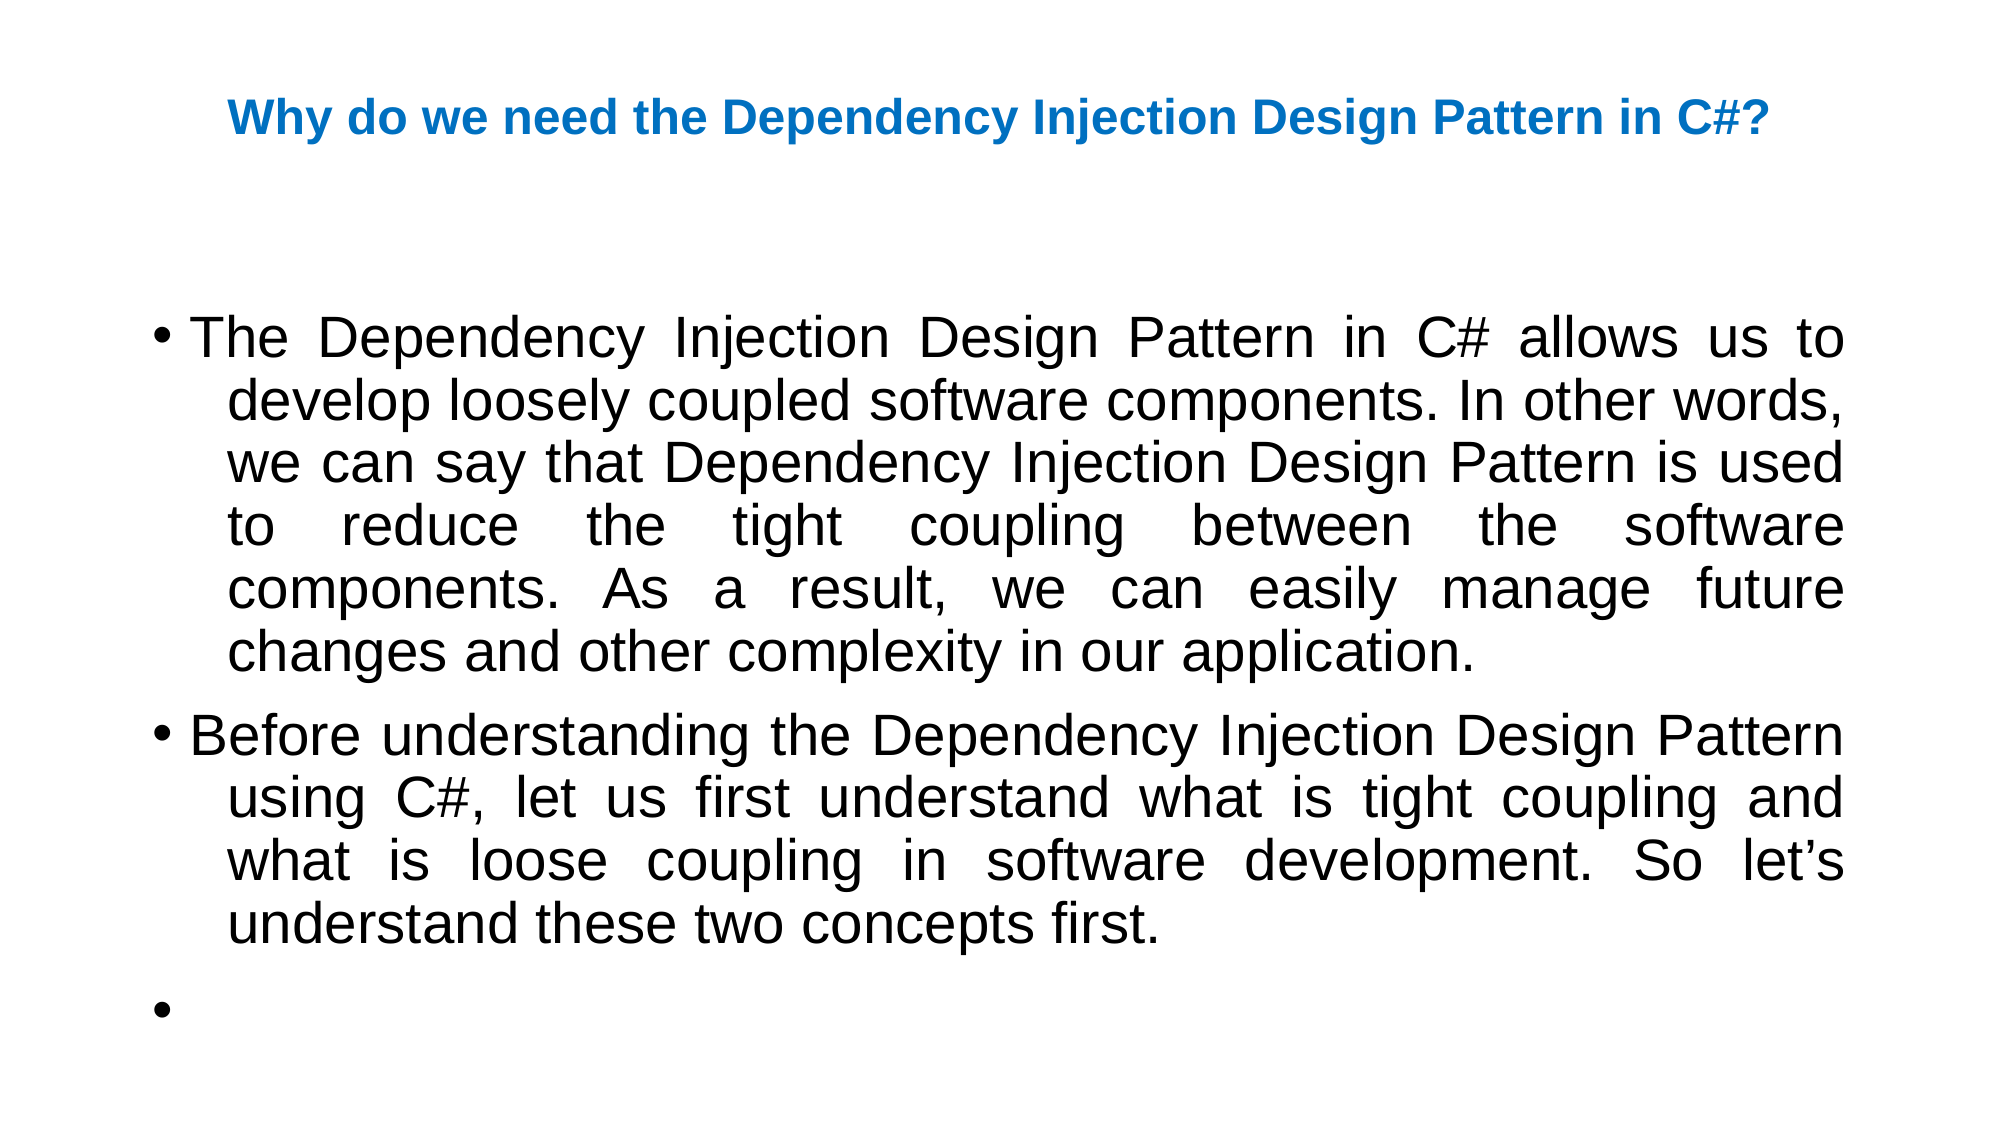

# Why do we need the Dependency Injection Design Pattern in C#?
The Dependency Injection Design Pattern in C# allows us to develop loosely coupled software components. In other words, we can say that Dependency Injection Design Pattern is used to reduce the tight coupling between the software components. As a result, we can easily manage future changes and other complexity in our application.
Before understanding the Dependency Injection Design Pattern using C#, let us first understand what is tight coupling and what is loose coupling in software development. So let’s understand these two concepts first.